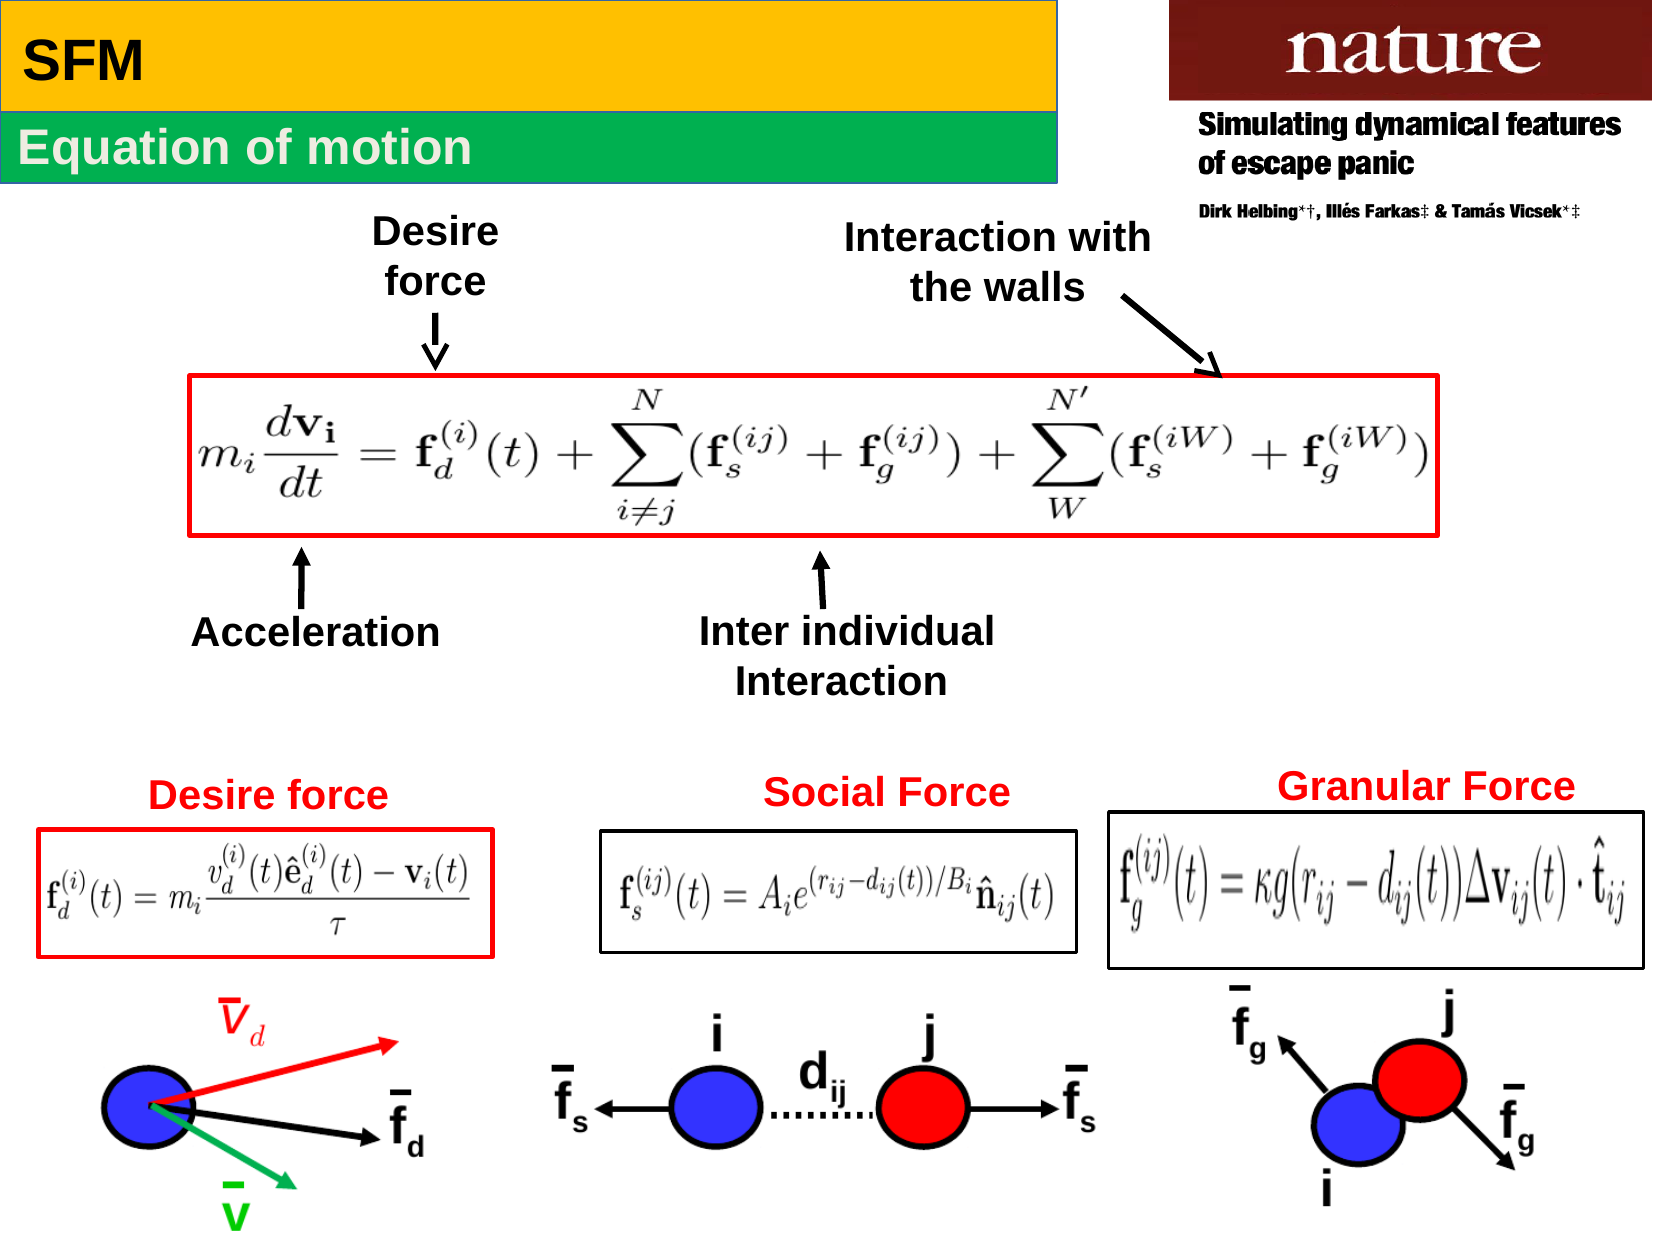

Introducción
SFM
Equation of motion
Desire force
Interaction with the walls
Inter individual Interaction
Acceleration
Granular Force
 Social Force
Desire force